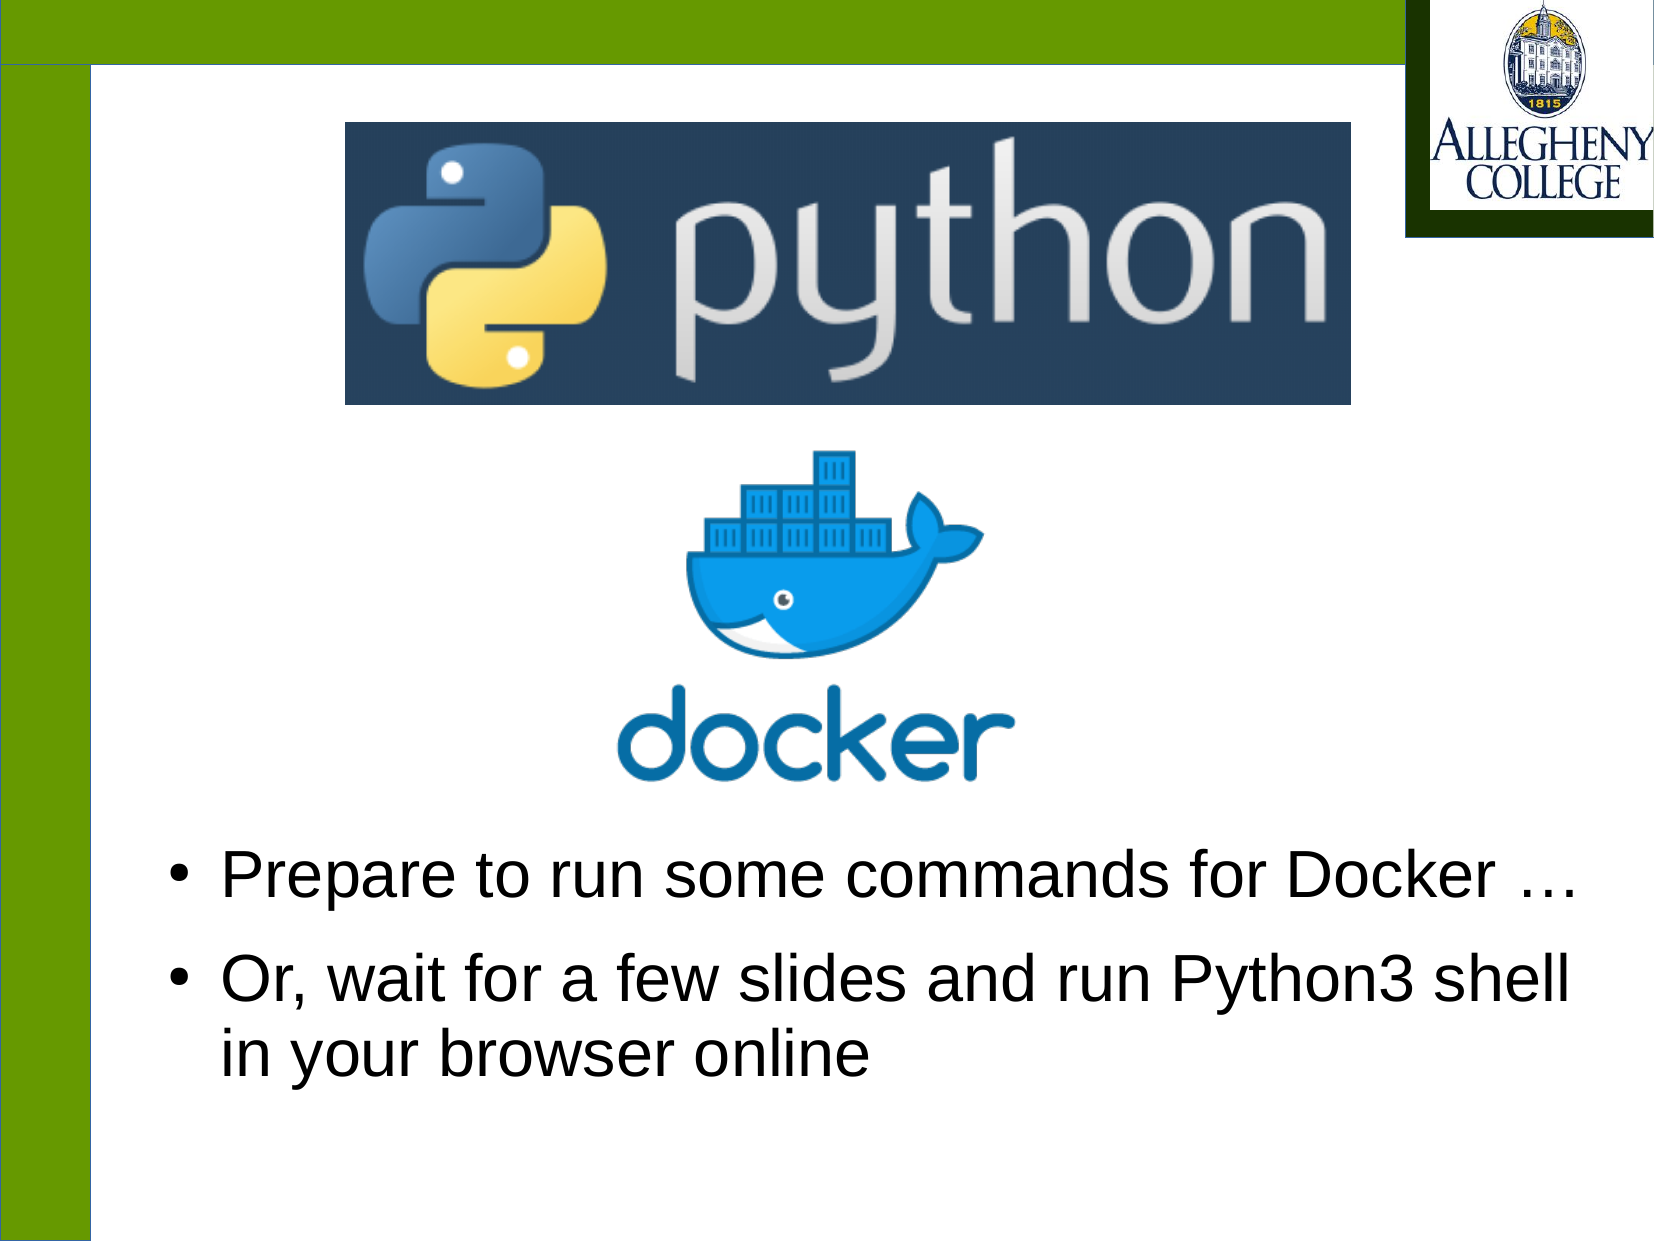

# Prepare to run some commands for Docker …
Or, wait for a few slides and run Python3 shell in your browser online